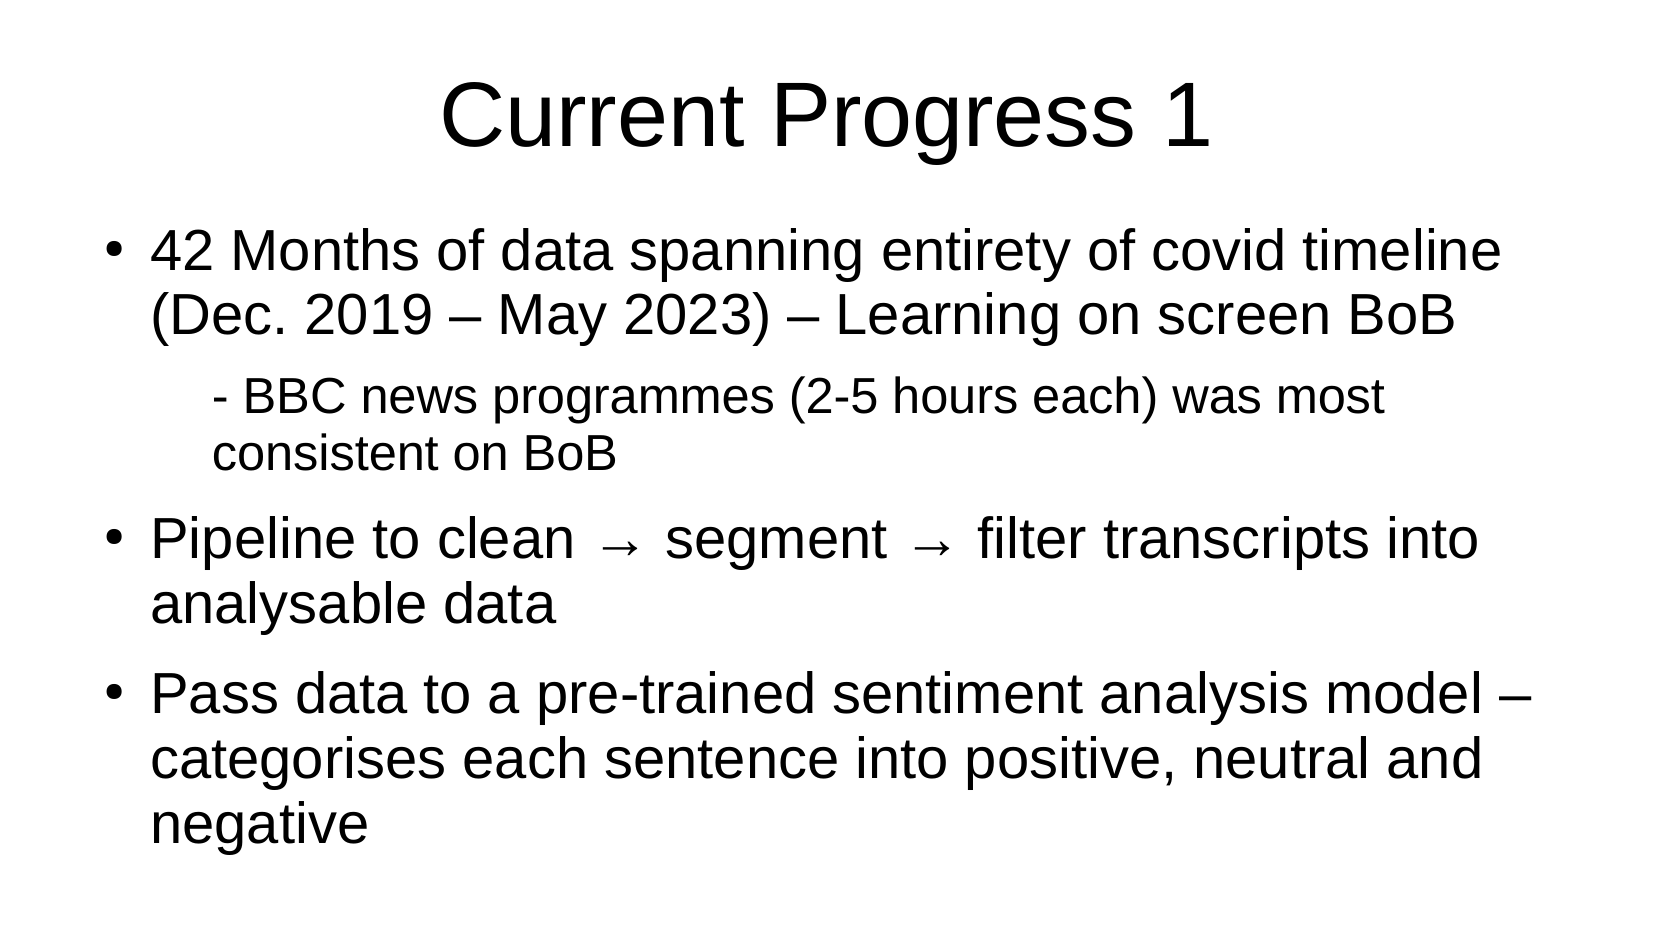

# Current Progress 1
42 Months of data spanning entirety of covid timeline (Dec. 2019 – May 2023) – Learning on screen BoB
- BBC news programmes (2-5 hours each) was most consistent on BoB
Pipeline to clean → segment → filter transcripts into analysable data
Pass data to a pre-trained sentiment analysis model – categorises each sentence into positive, neutral and negative